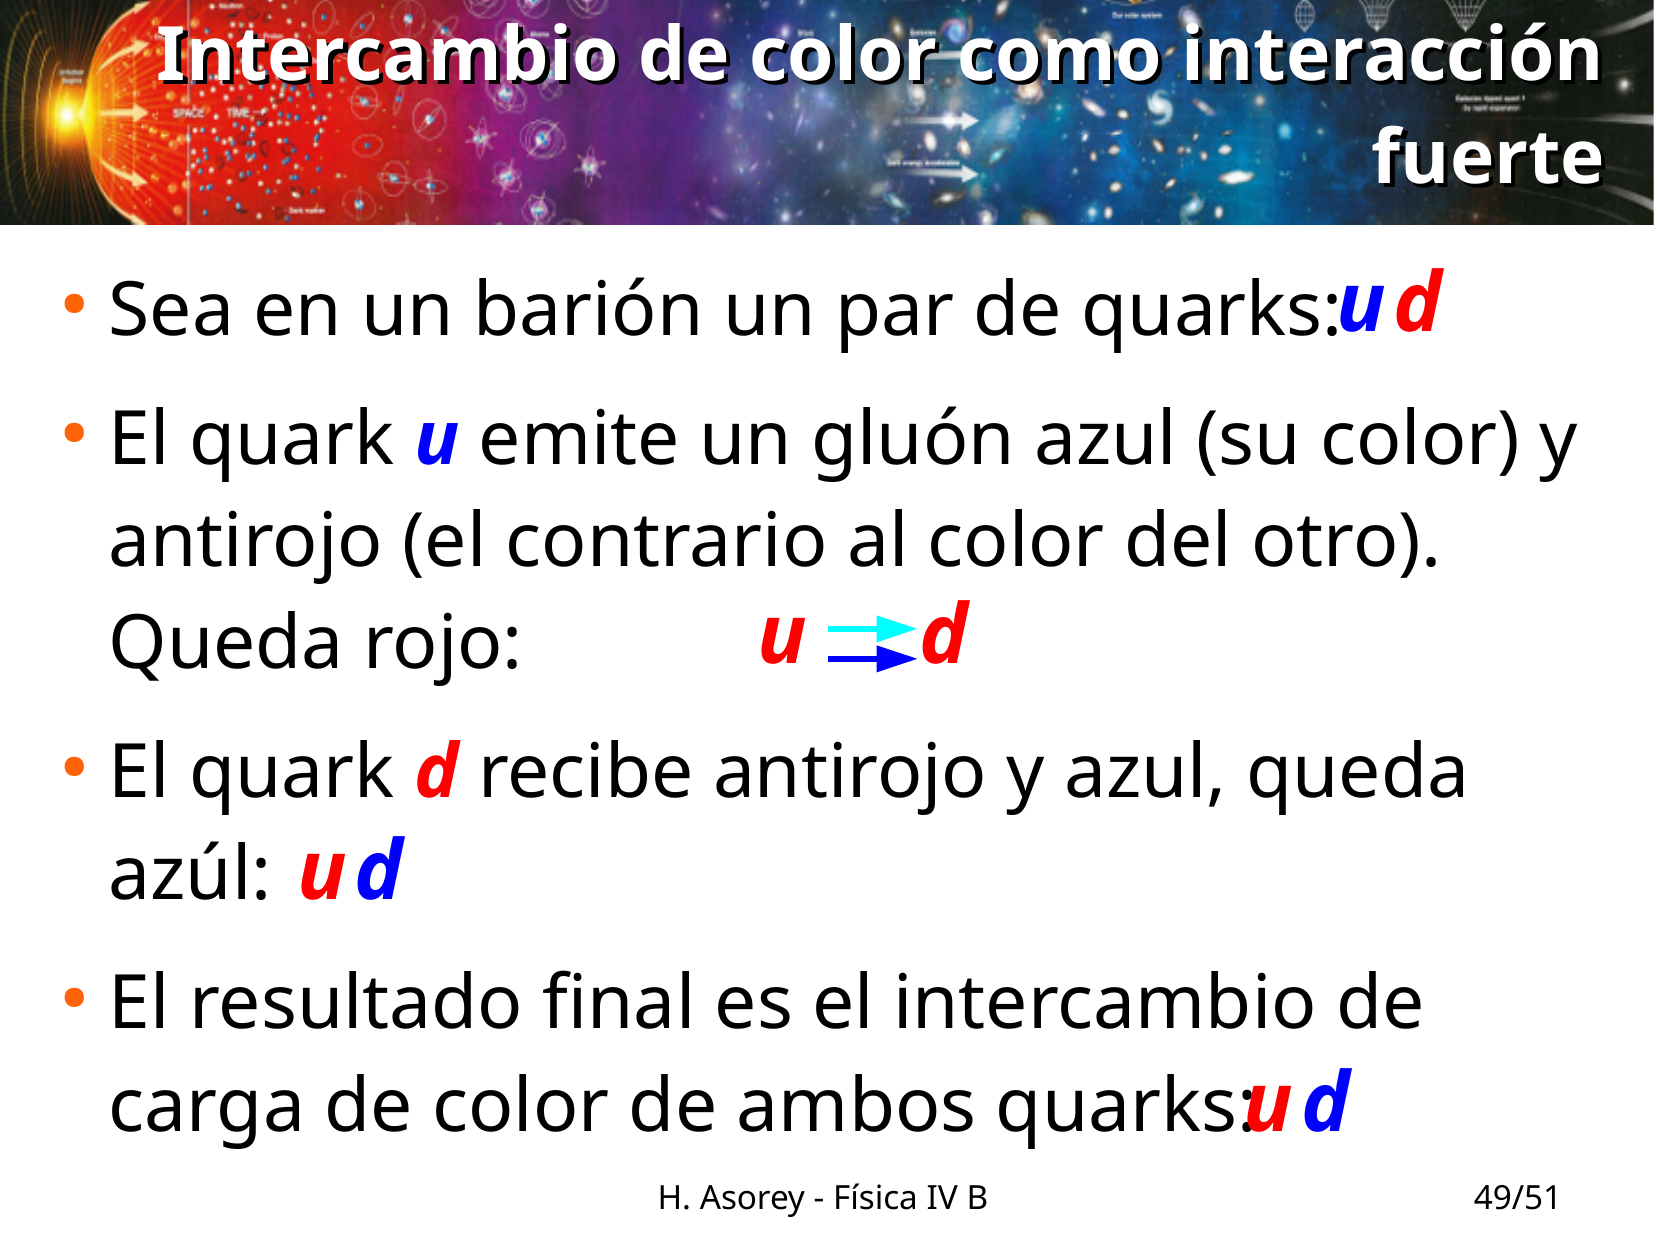

# Intercambio de color como interacción fuerte
Sea en un barión un par de quarks:
El quark u emite un gluón azul (su color) y antirojo (el contrario al color del otro). Queda rojo:
El quark d recibe antirojo y azul, queda azúl:
El resultado final es el intercambio de carga de color de ambos quarks:
H. Asorey - Física IV B
49